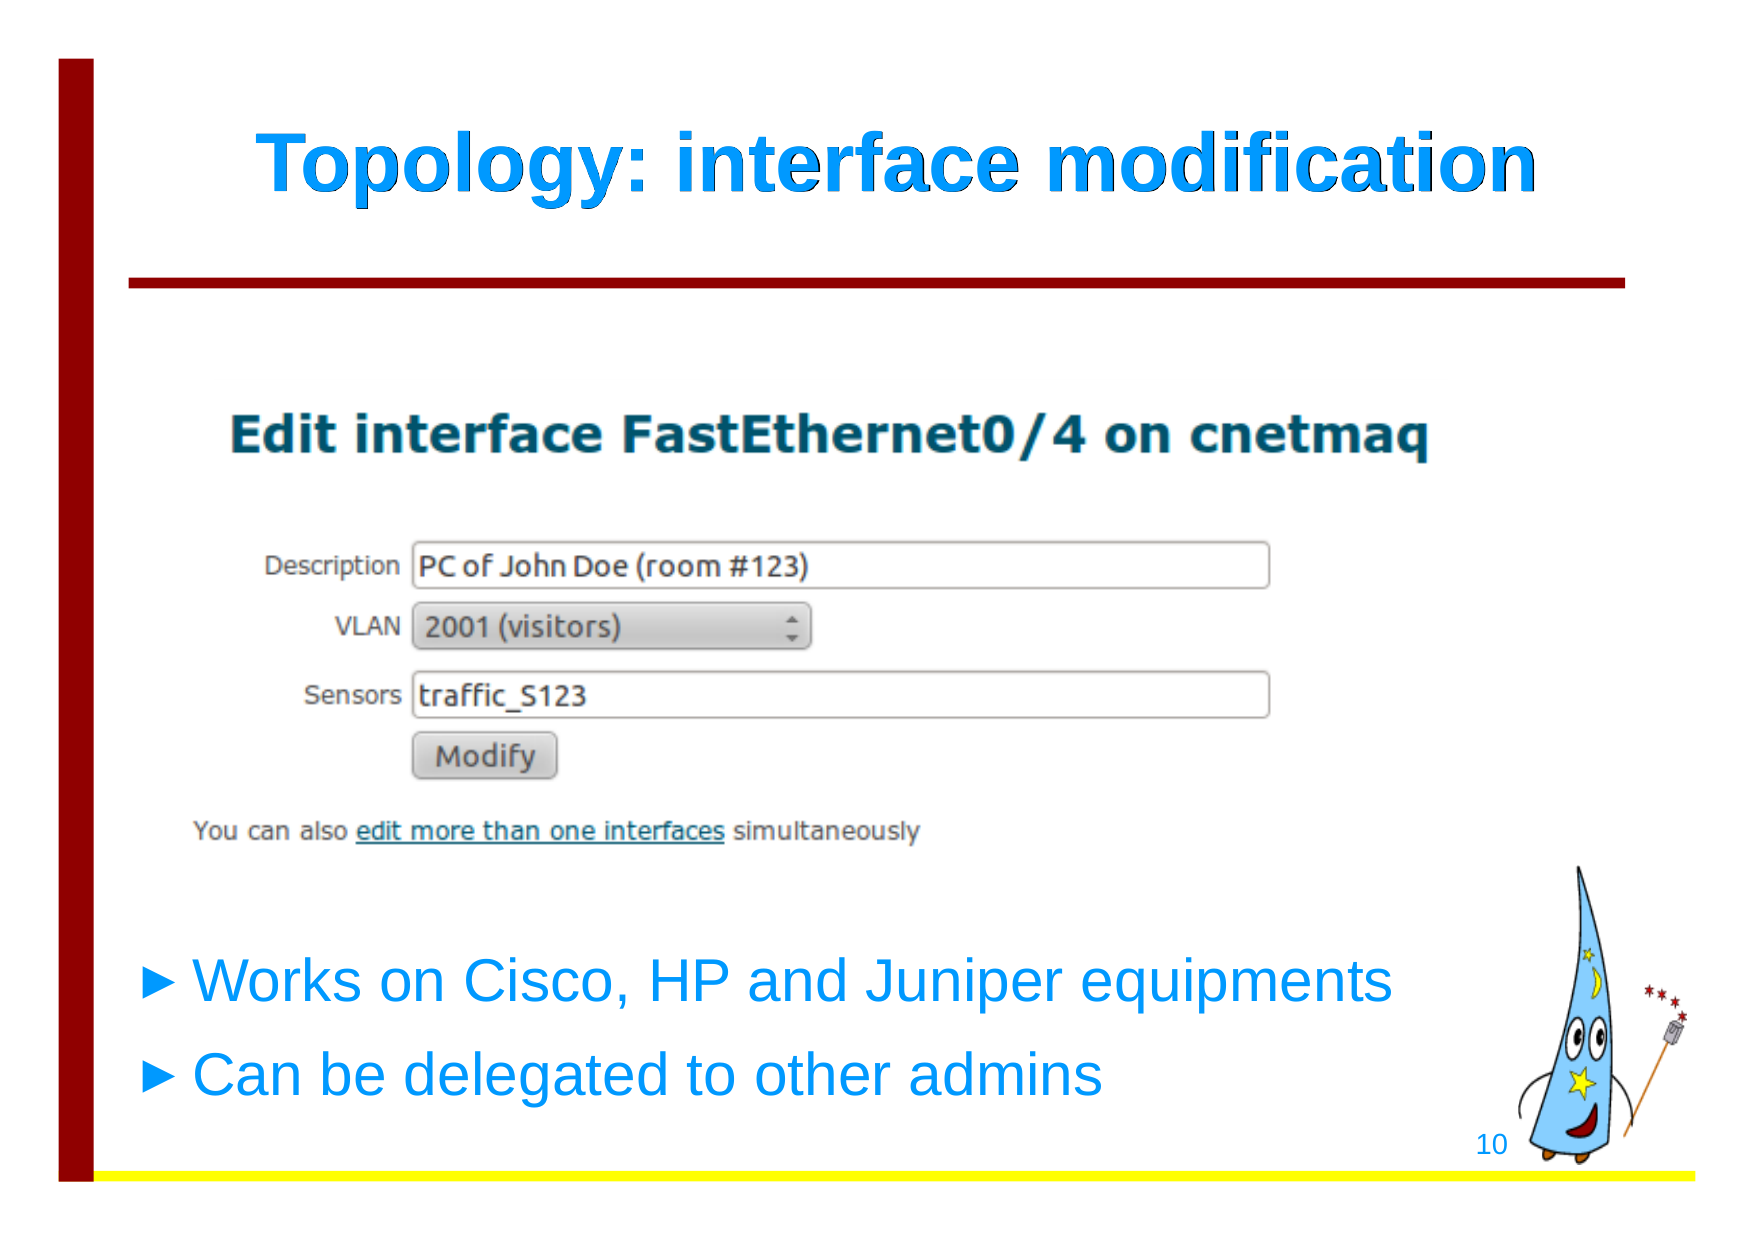

# Topology: interface modification
Works on Cisco, HP and Juniper equipments
Can be delegated to other admins
10